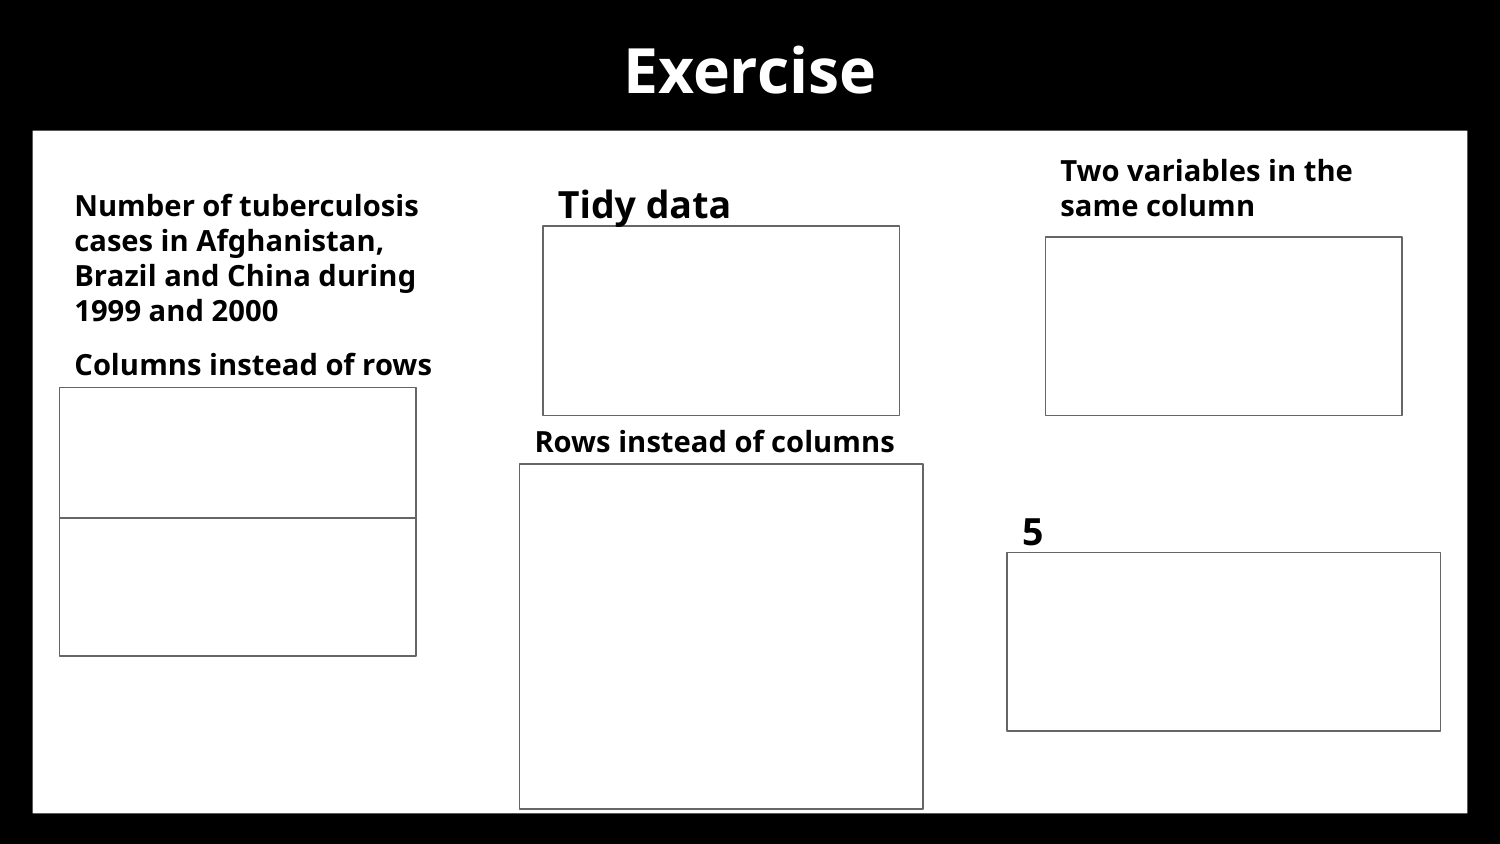

Exercise
Number of tuberculosis cases in Afghanistan, Brazil and China during 1999 and 2000
Tidy data
Two variables in the same column
Columns instead of rows
Rows instead of columns
5